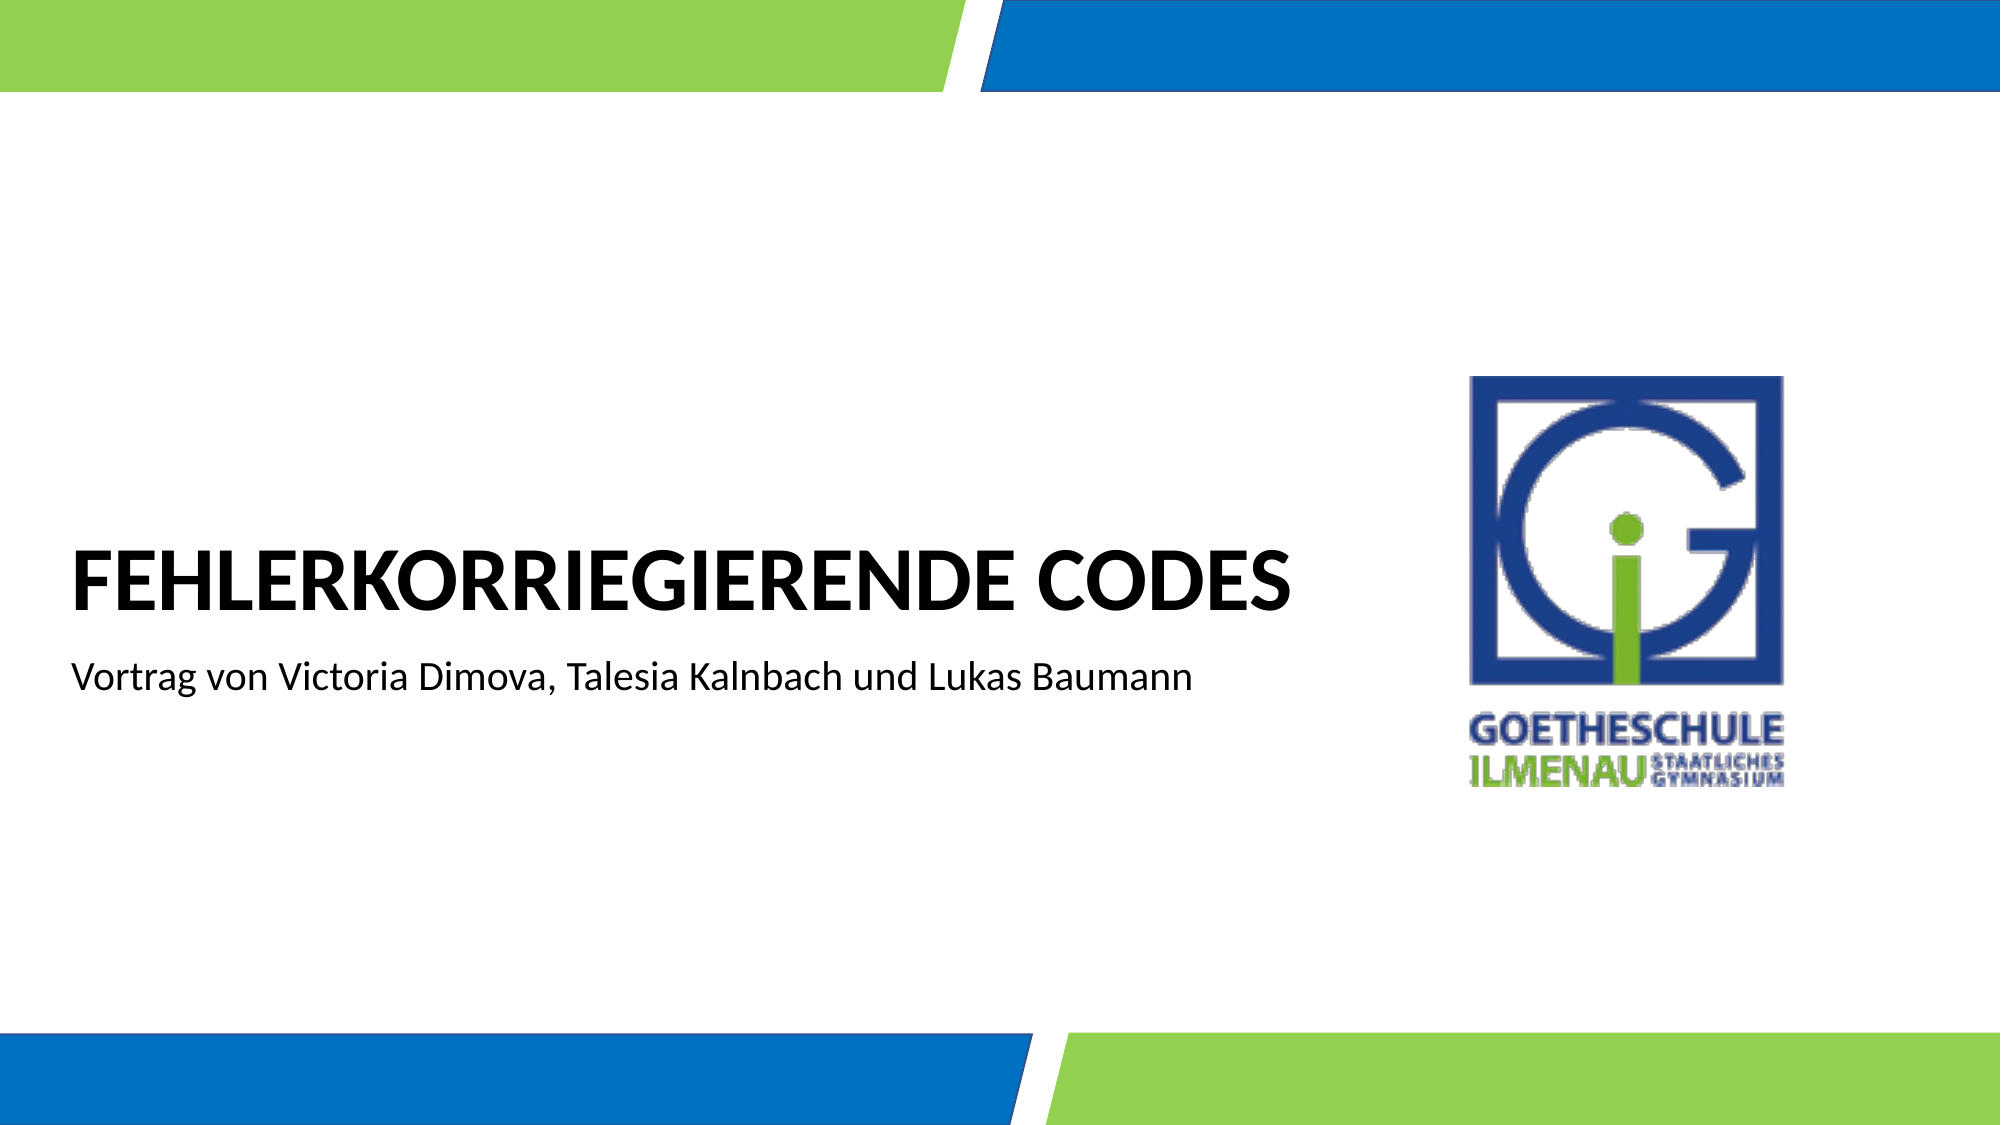

# FEHLERKORRIEGIERENDE CODES
Vortrag von Victoria Dimova, Talesia Kalnbach und Lukas Baumann